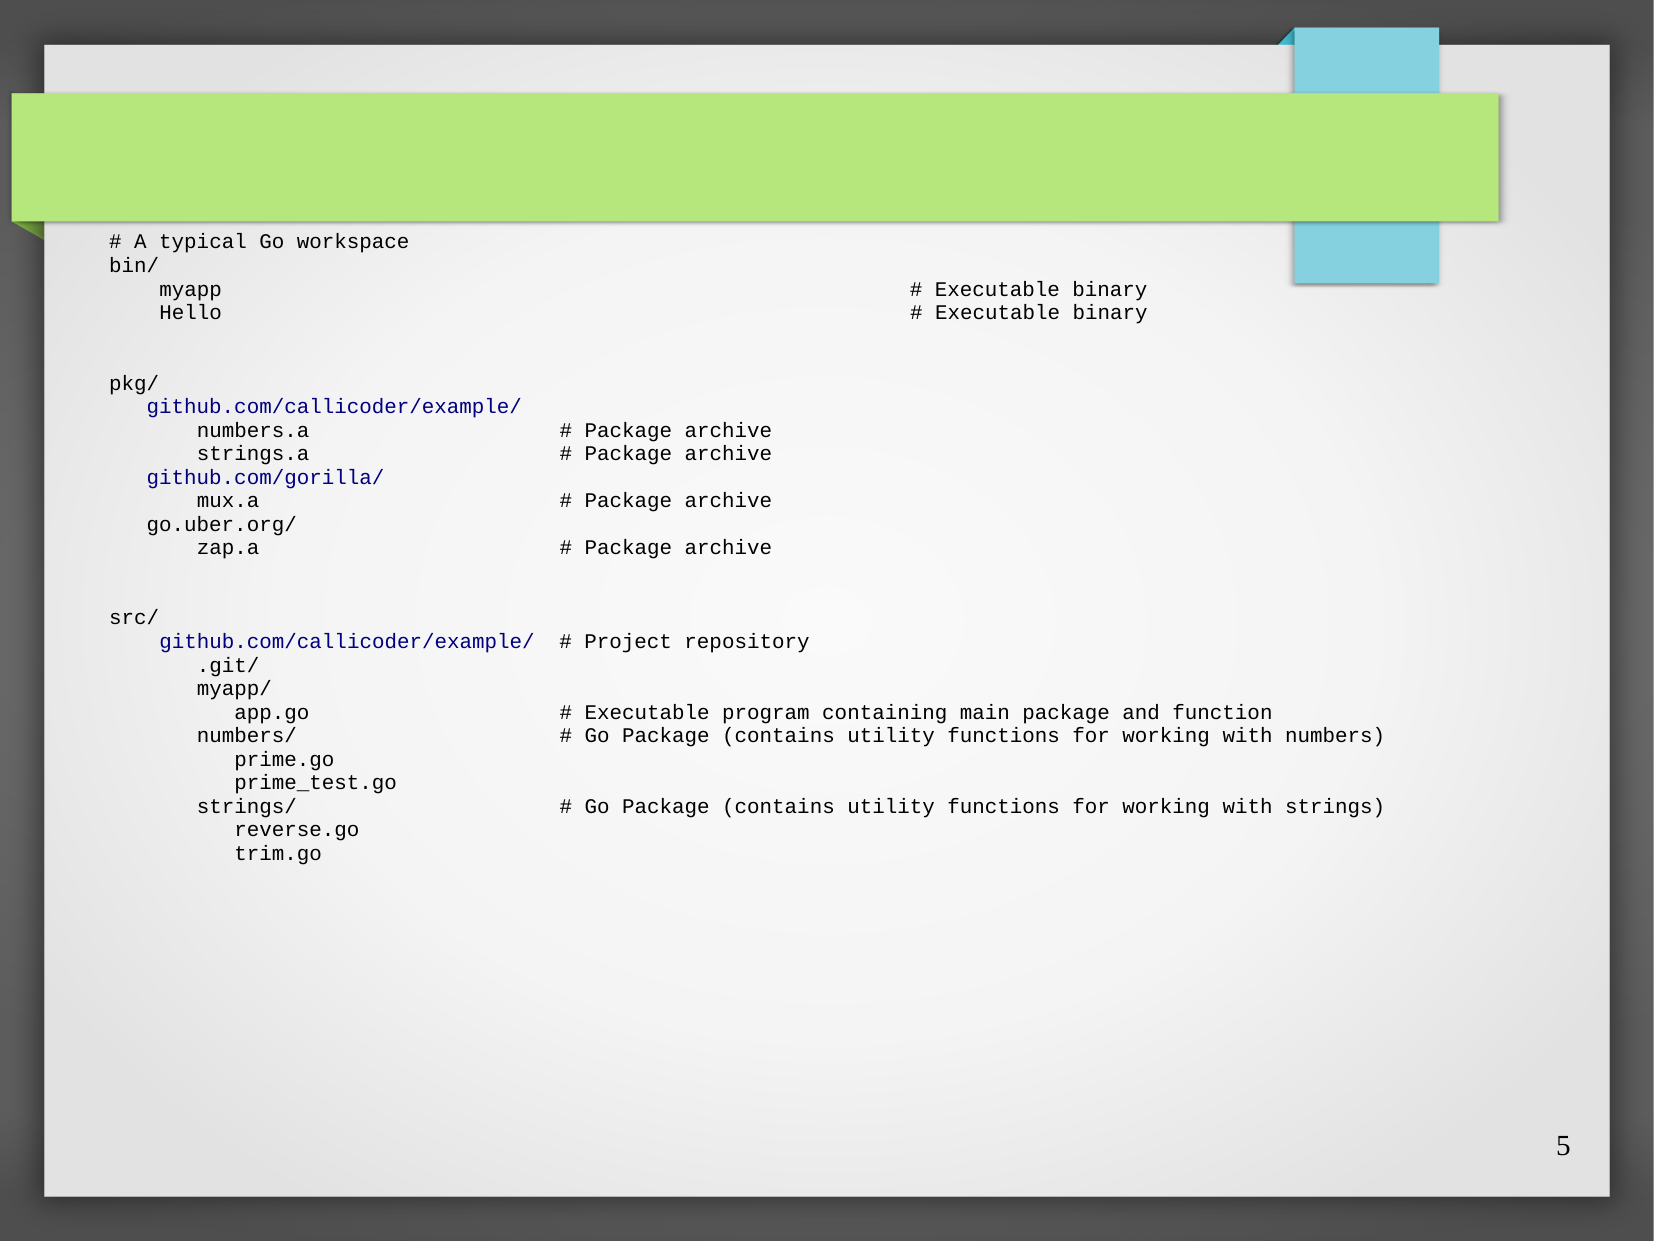

#
# A typical Go workspace
bin/
 myapp # Executable binary
 Hello									 # Executable binary
pkg/
 github.com/callicoder/example/
 numbers.a # Package archive
 strings.a # Package archive
 github.com/gorilla/
 mux.a # Package archive
 go.uber.org/
 zap.a # Package archive
src/
 github.com/callicoder/example/ # Project repository
 .git/
 myapp/
 app.go # Executable program containing main package and function
 numbers/ # Go Package (contains utility functions for working with numbers)
 prime.go
 prime_test.go
 strings/ # Go Package (contains utility functions for working with strings)
 reverse.go
 trim.go
5